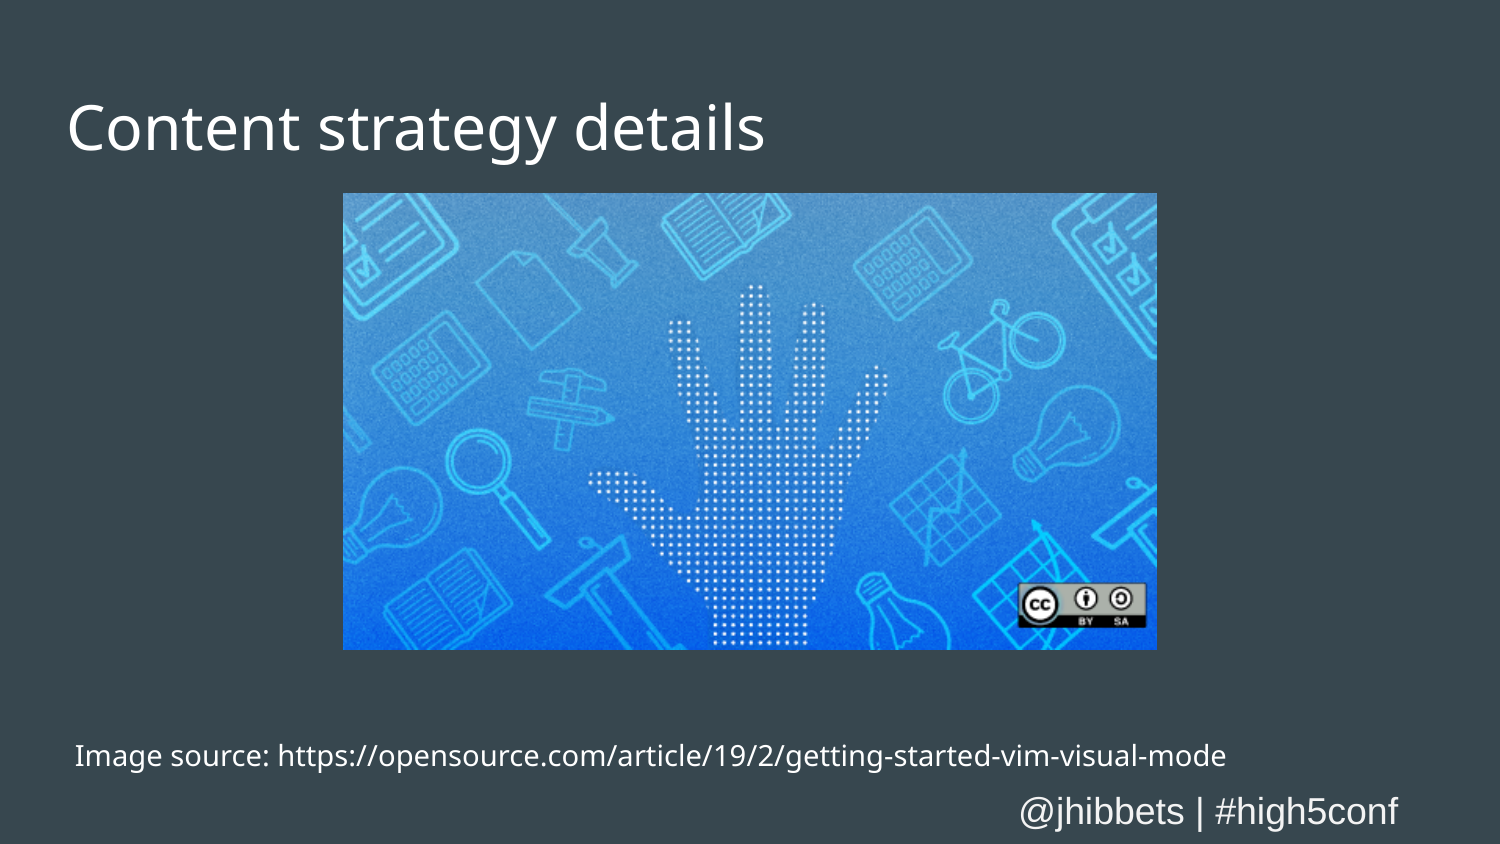

# Content strategy details
Image source: https://opensource.com/article/19/2/getting-started-vim-visual-mode